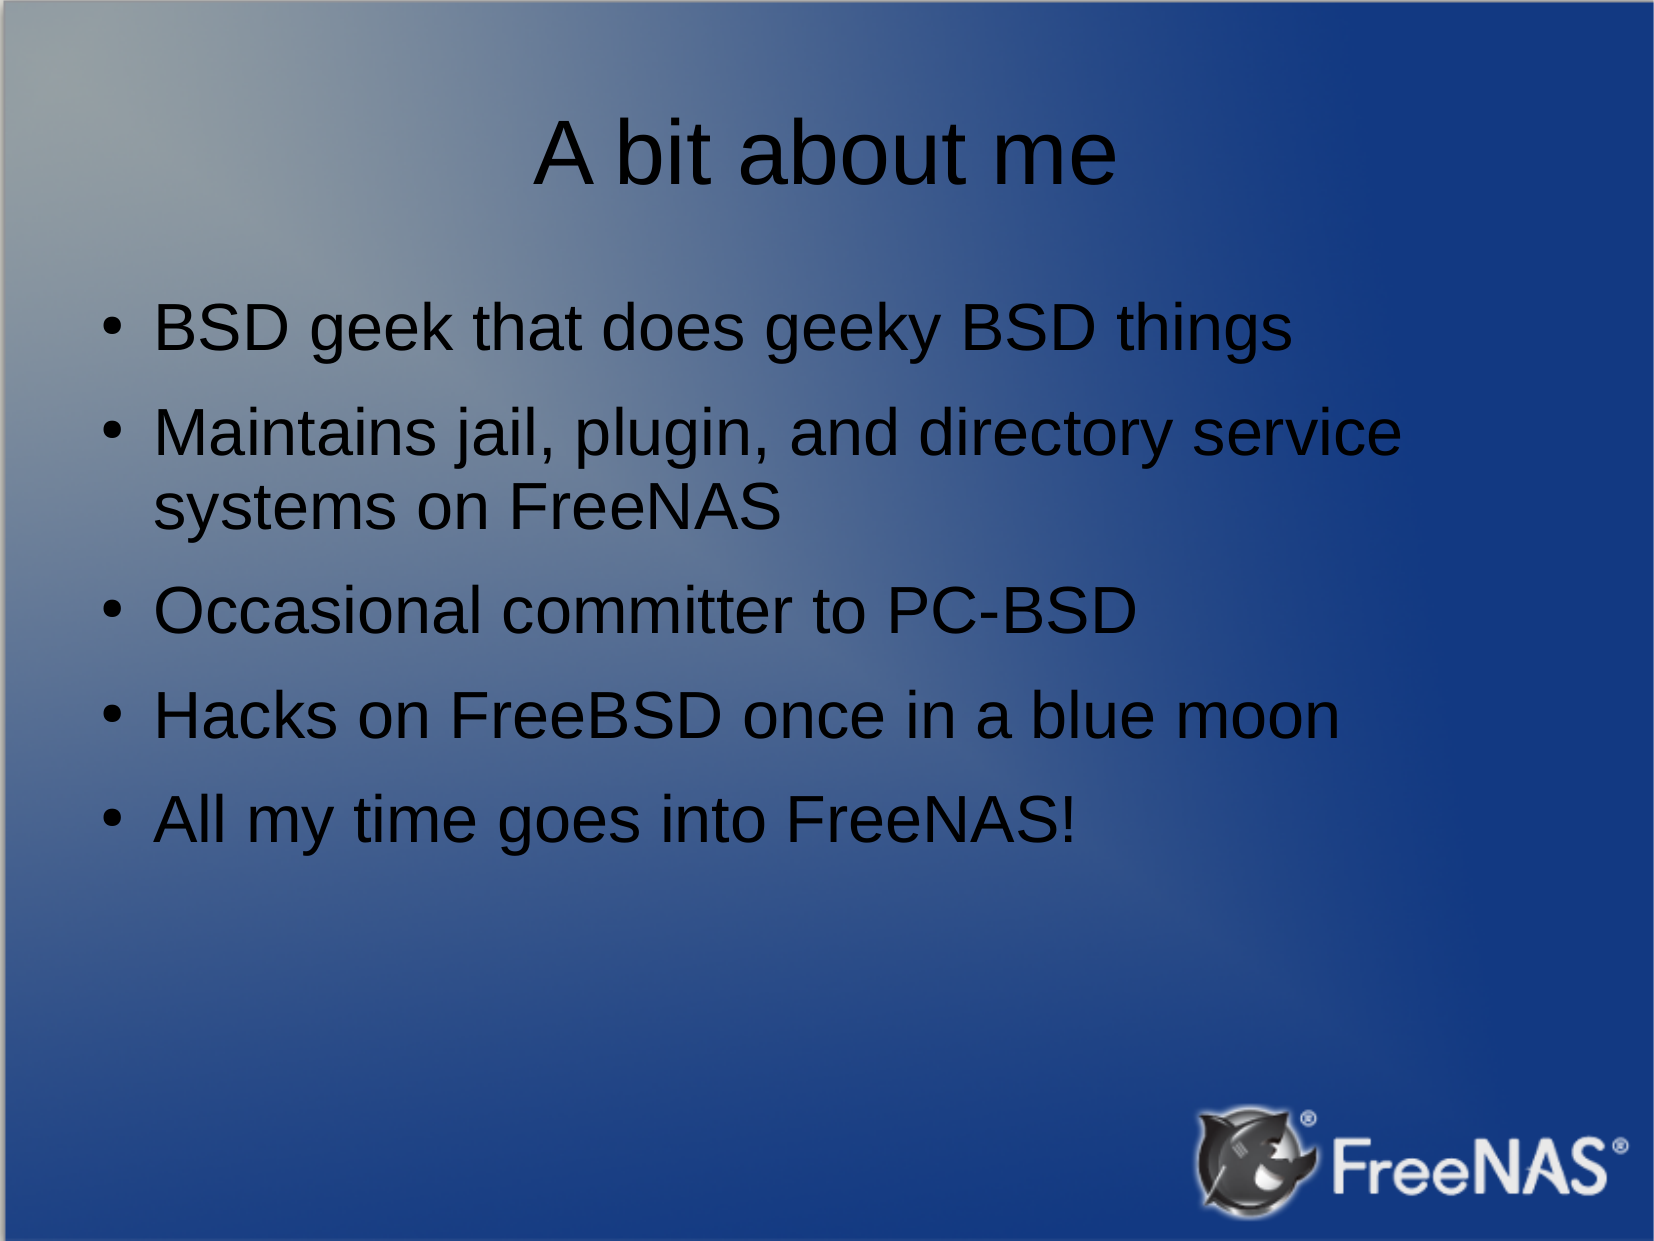

# A bit about me
BSD geek that does geeky BSD things
Maintains jail, plugin, and directory service systems on FreeNAS
Occasional committer to PC-BSD
Hacks on FreeBSD once in a blue moon
All my time goes into FreeNAS!